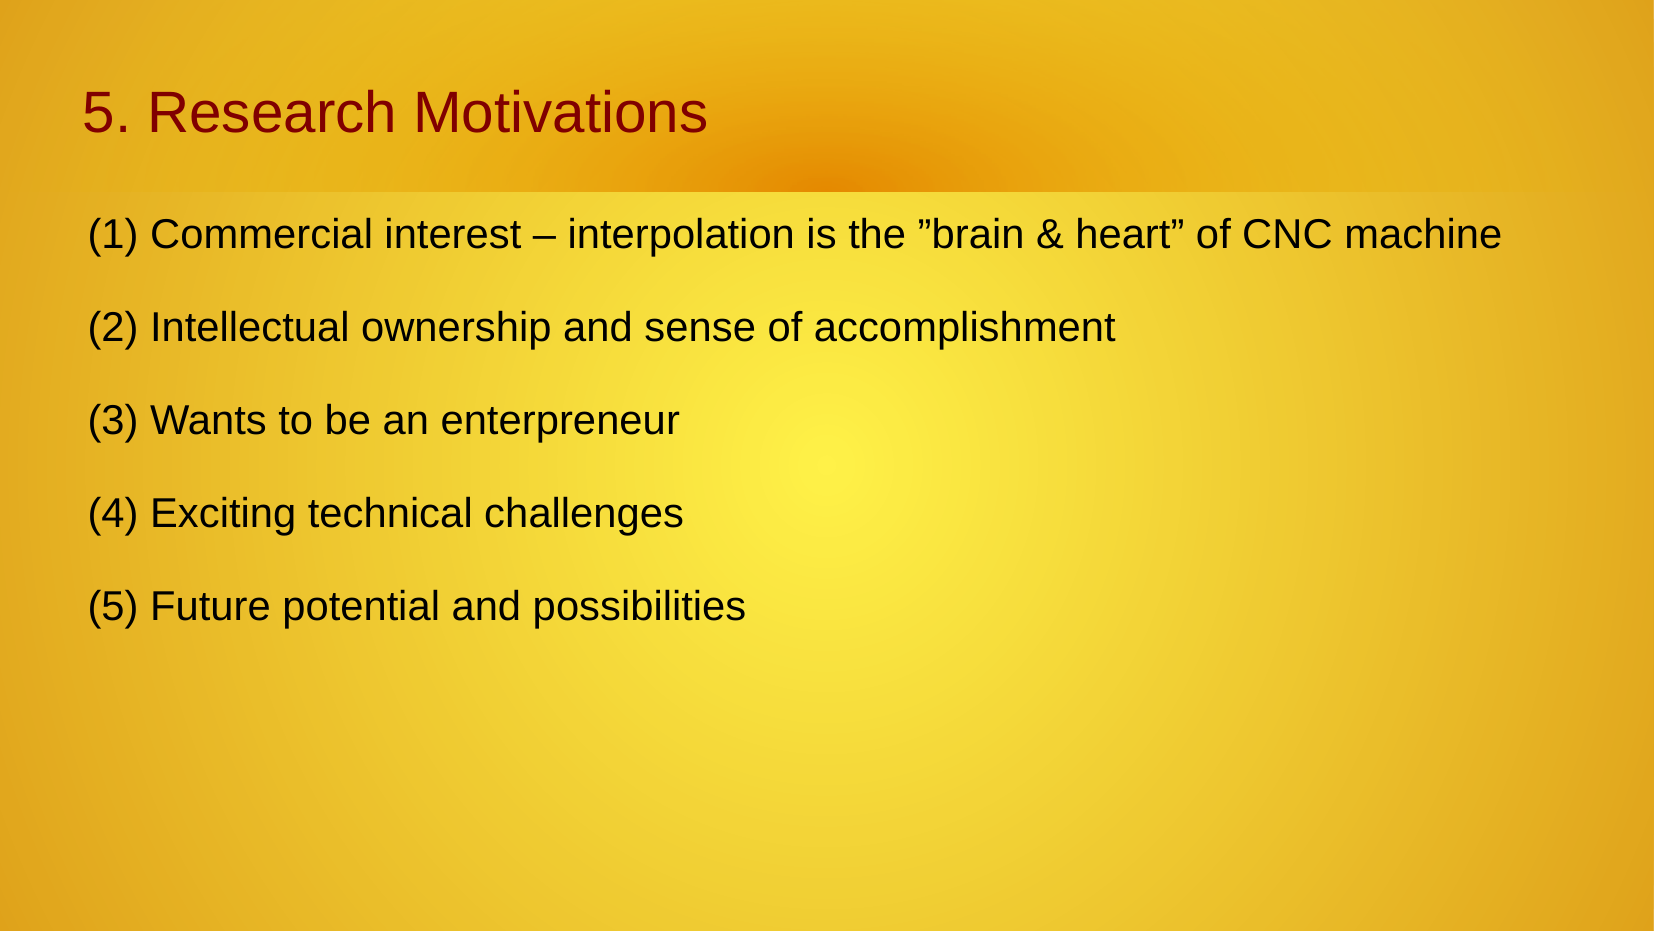

# 5. Research Motivations
(1) Commercial interest – interpolation is the ”brain & heart” of CNC machine
(2) Intellectual ownership and sense of accomplishment
(3) Wants to be an enterpreneur
(4) Exciting technical challenges
(5) Future potential and possibilities